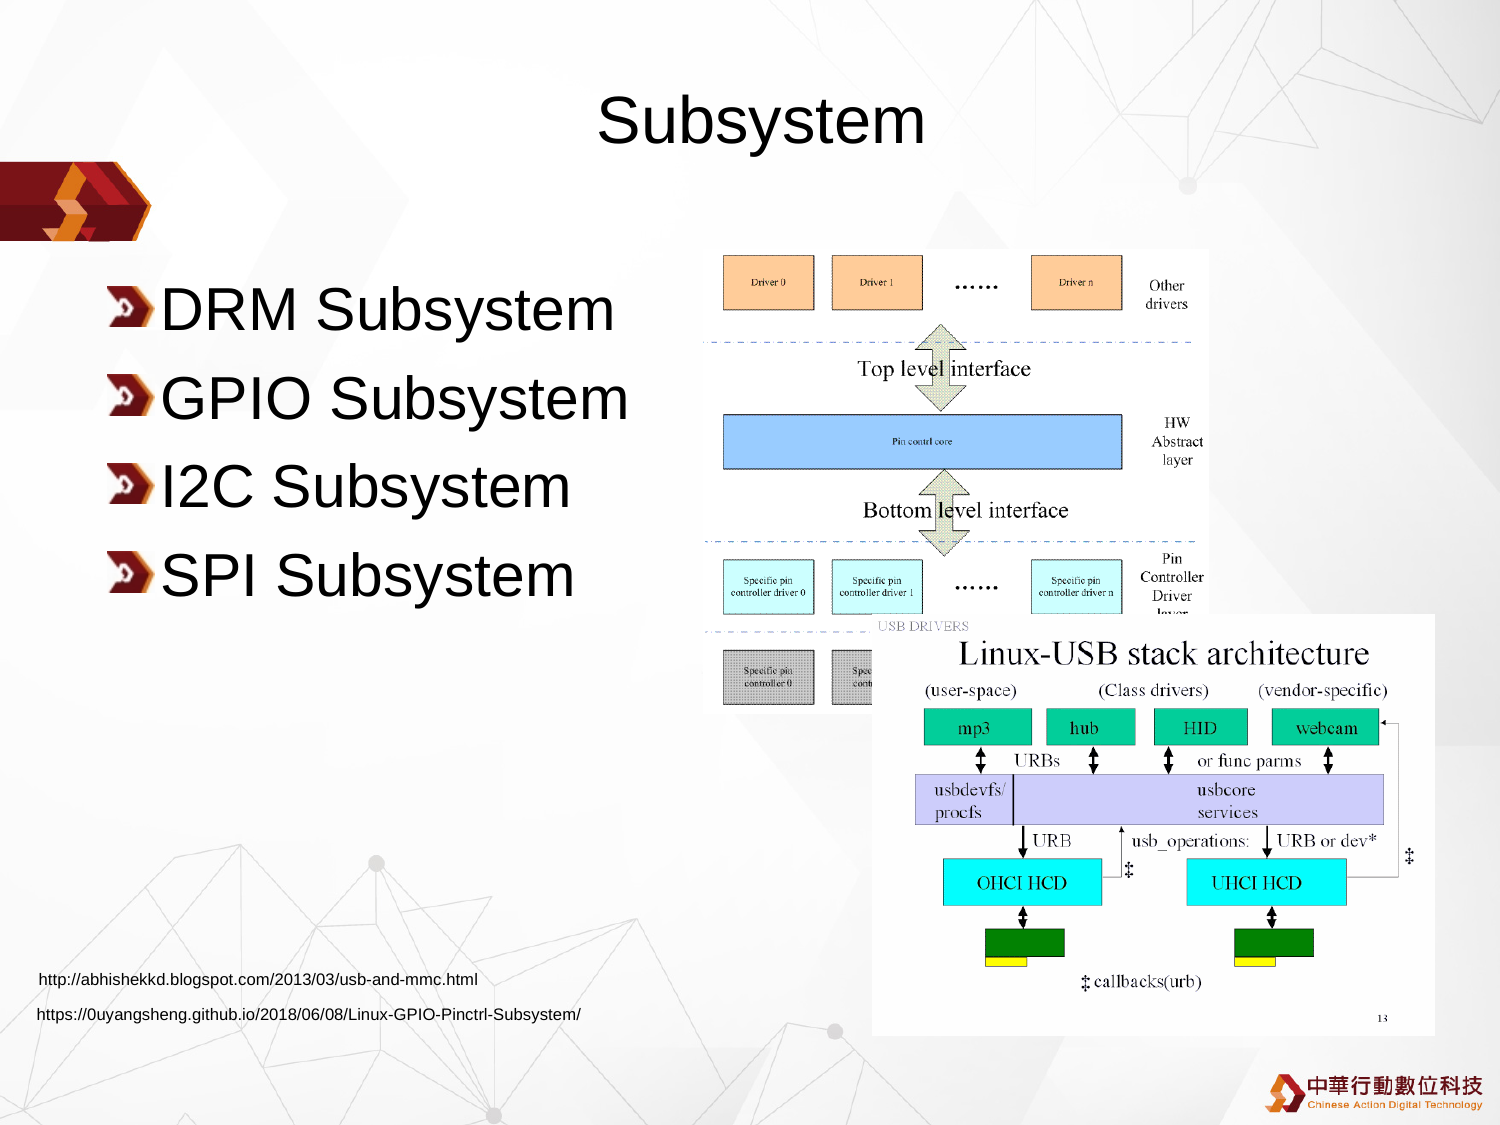

# Subsystem
DRM Subsystem
GPIO Subsystem
I2C Subsystem
SPI Subsystem
http://abhishekkd.blogspot.com/2013/03/usb-and-mmc.html
https://0uyangsheng.github.io/2018/06/08/Linux-GPIO-Pinctrl-Subsystem/